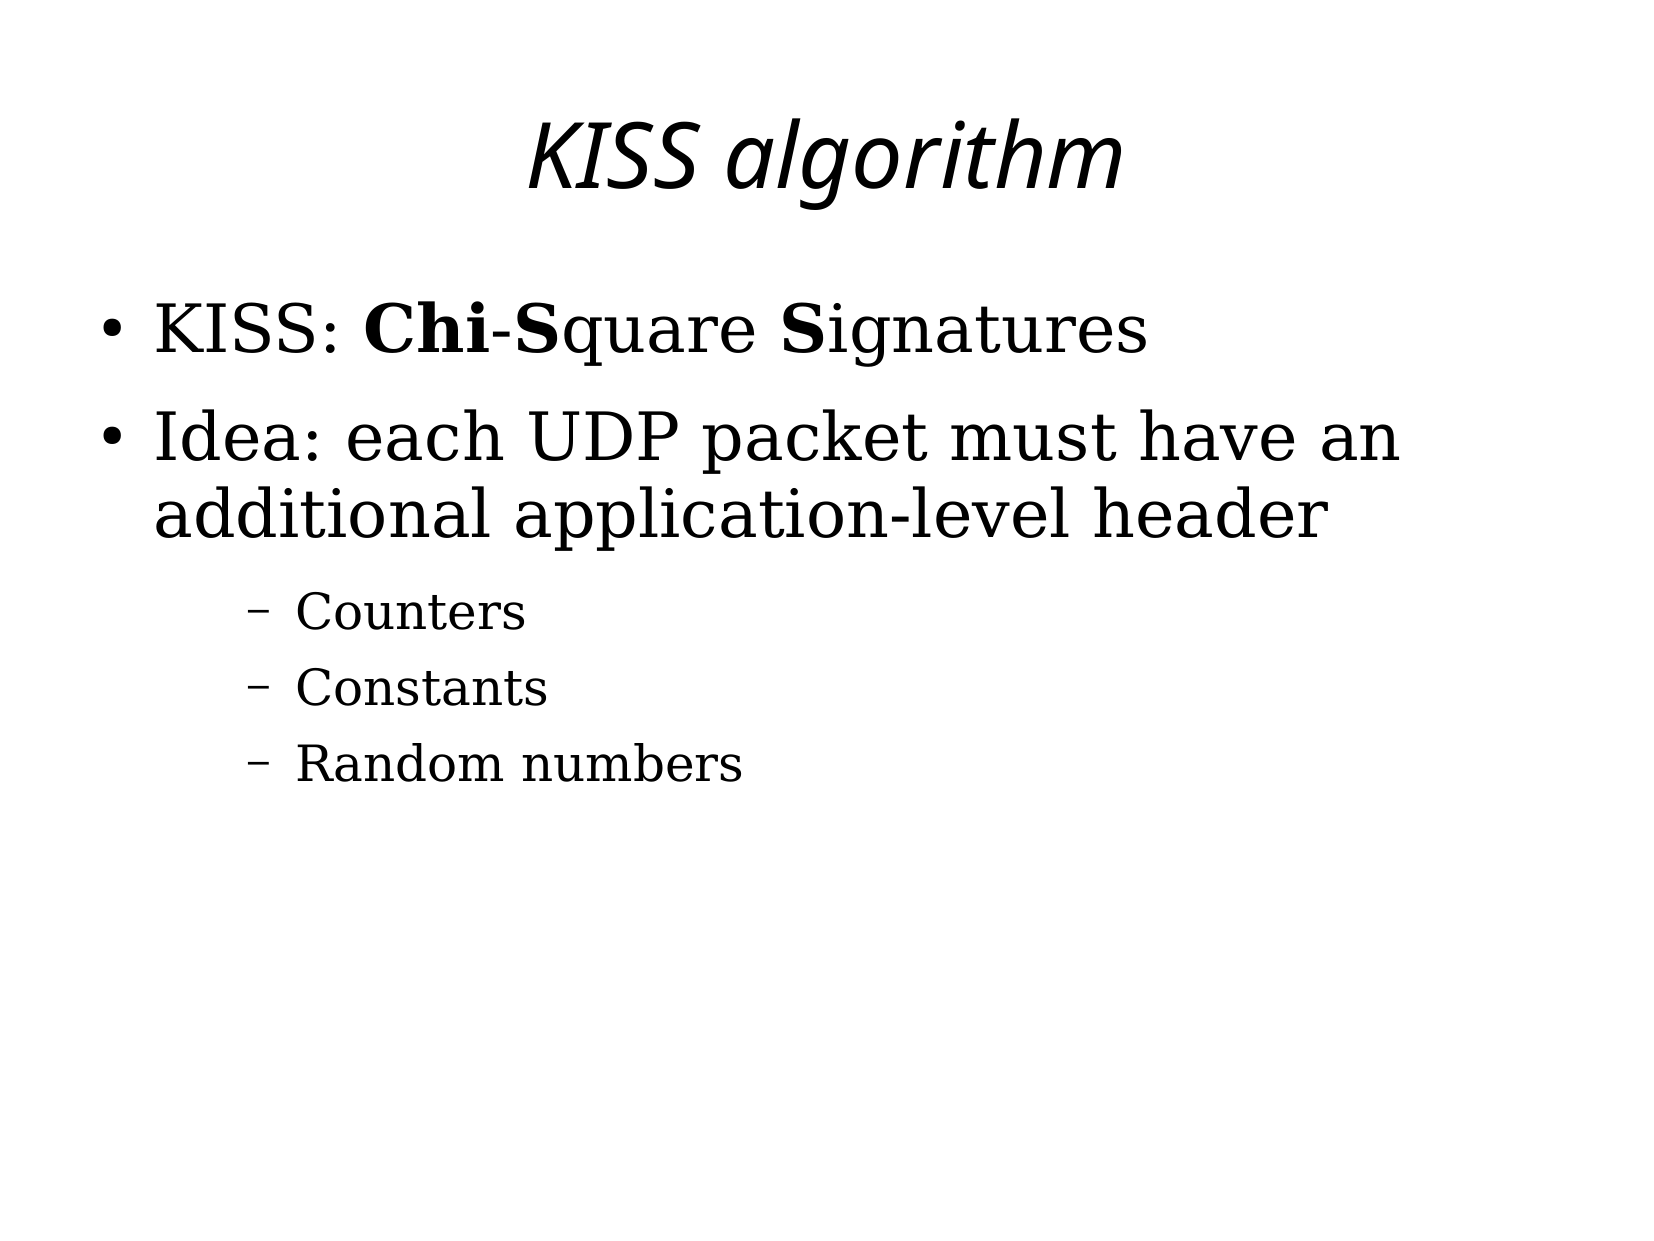

# KISS algorithm
KISS: Chi-Square Signatures
Idea: each UDP packet must have an additional application-level header
Counters
Constants
Random numbers